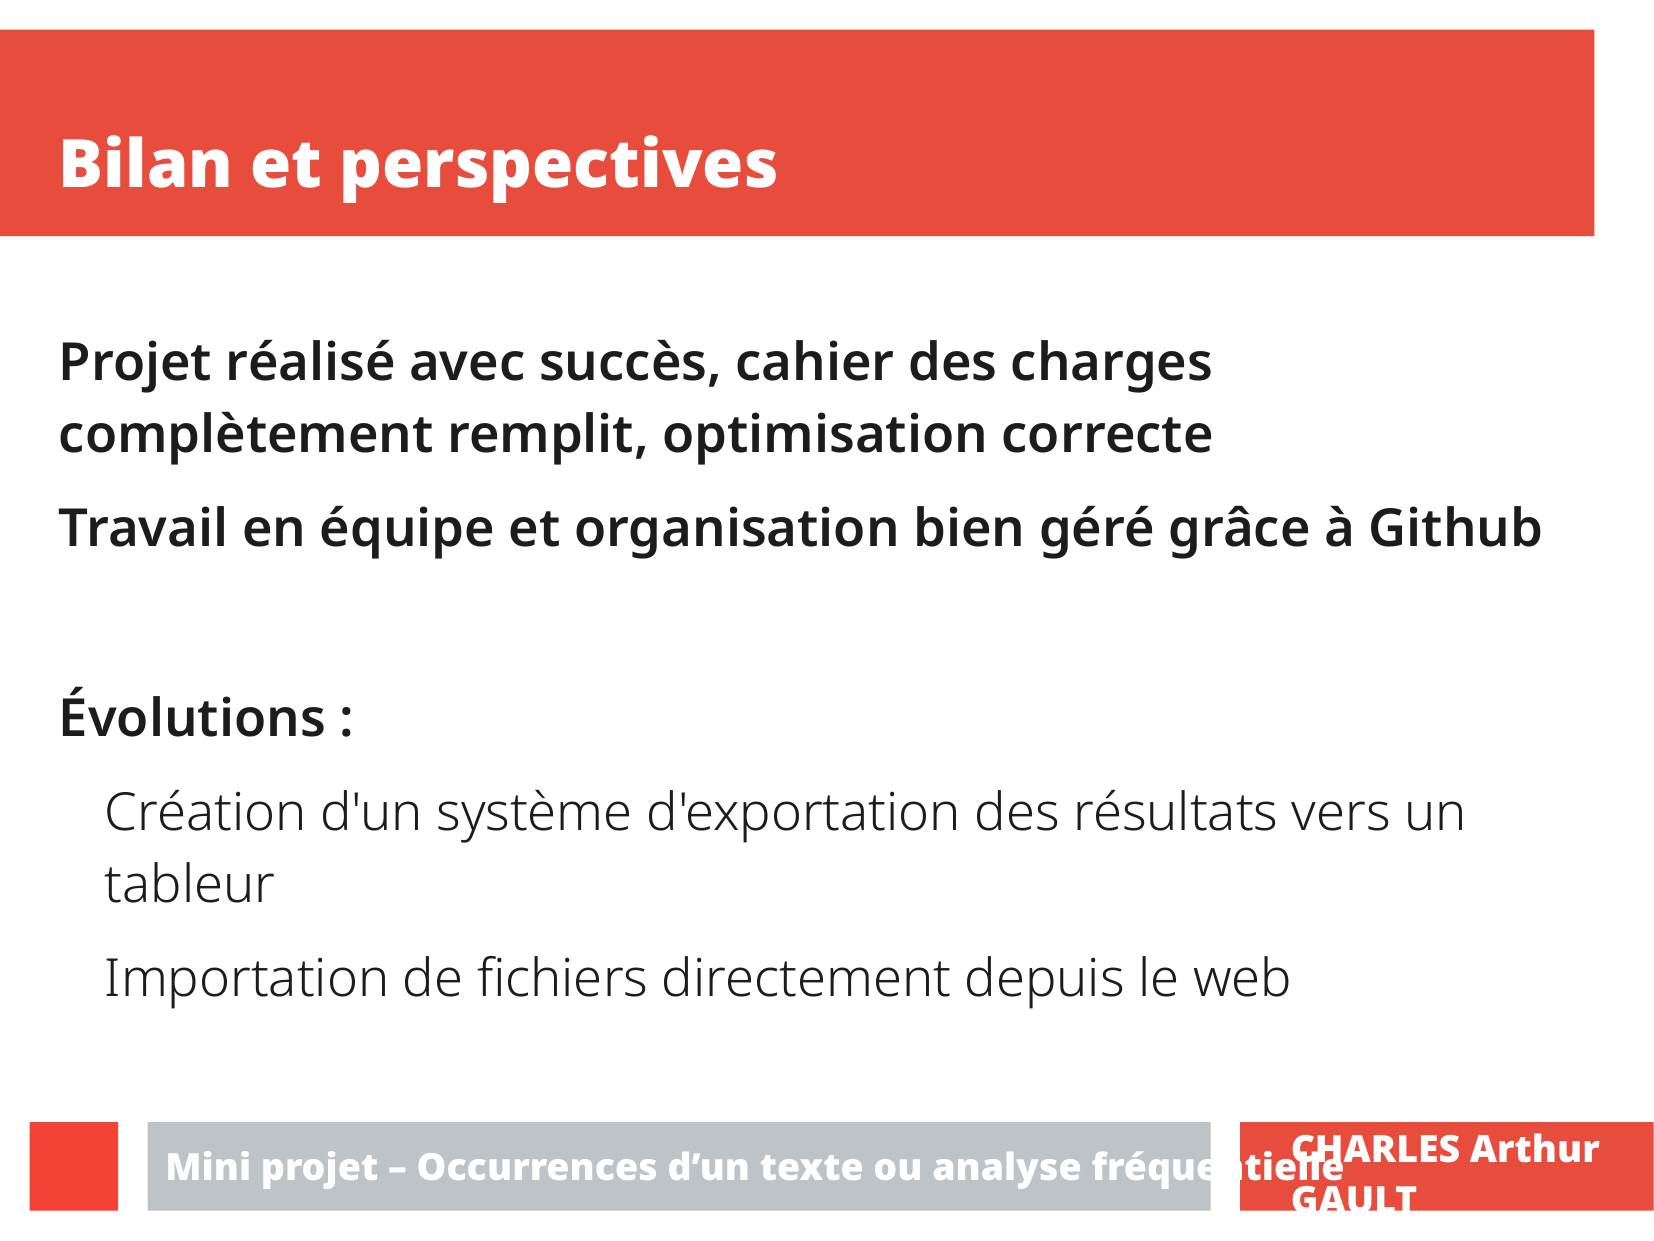

# Bilan et perspectives
Projet réalisé avec succès, cahier des charges complètement remplit, optimisation correcte
Travail en équipe et organisation bien géré grâce à Github
Évolutions :
Création d'un système d'exportation des résultats vers un tableur
Importation de fichiers directement depuis le web